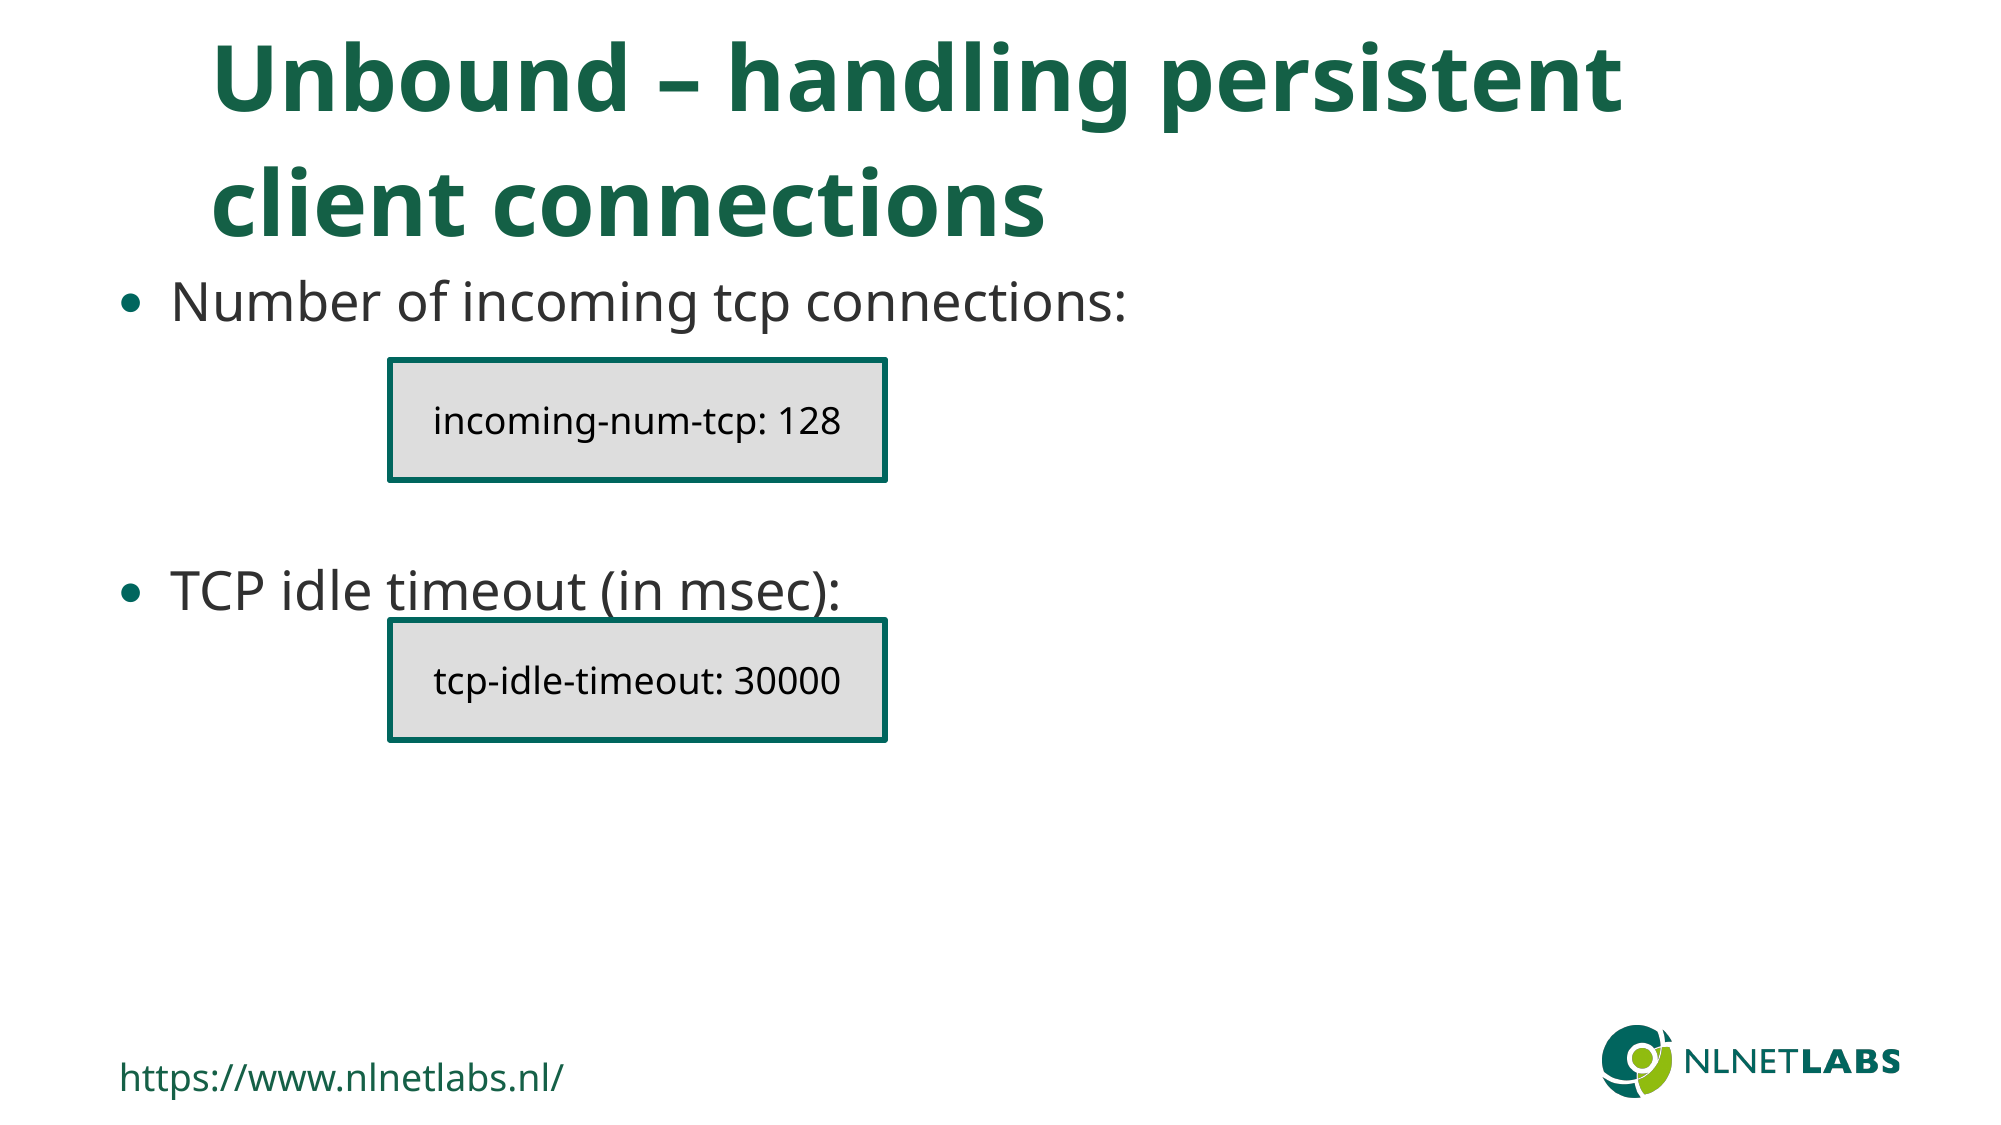

# Unbound – handling persistent client connections
Number of incoming tcp connections:
TCP idle timeout (in msec):
Incoming-num-tcp: ??
incoming-num-tcp: 128
tcp-idle-timeout: 30000